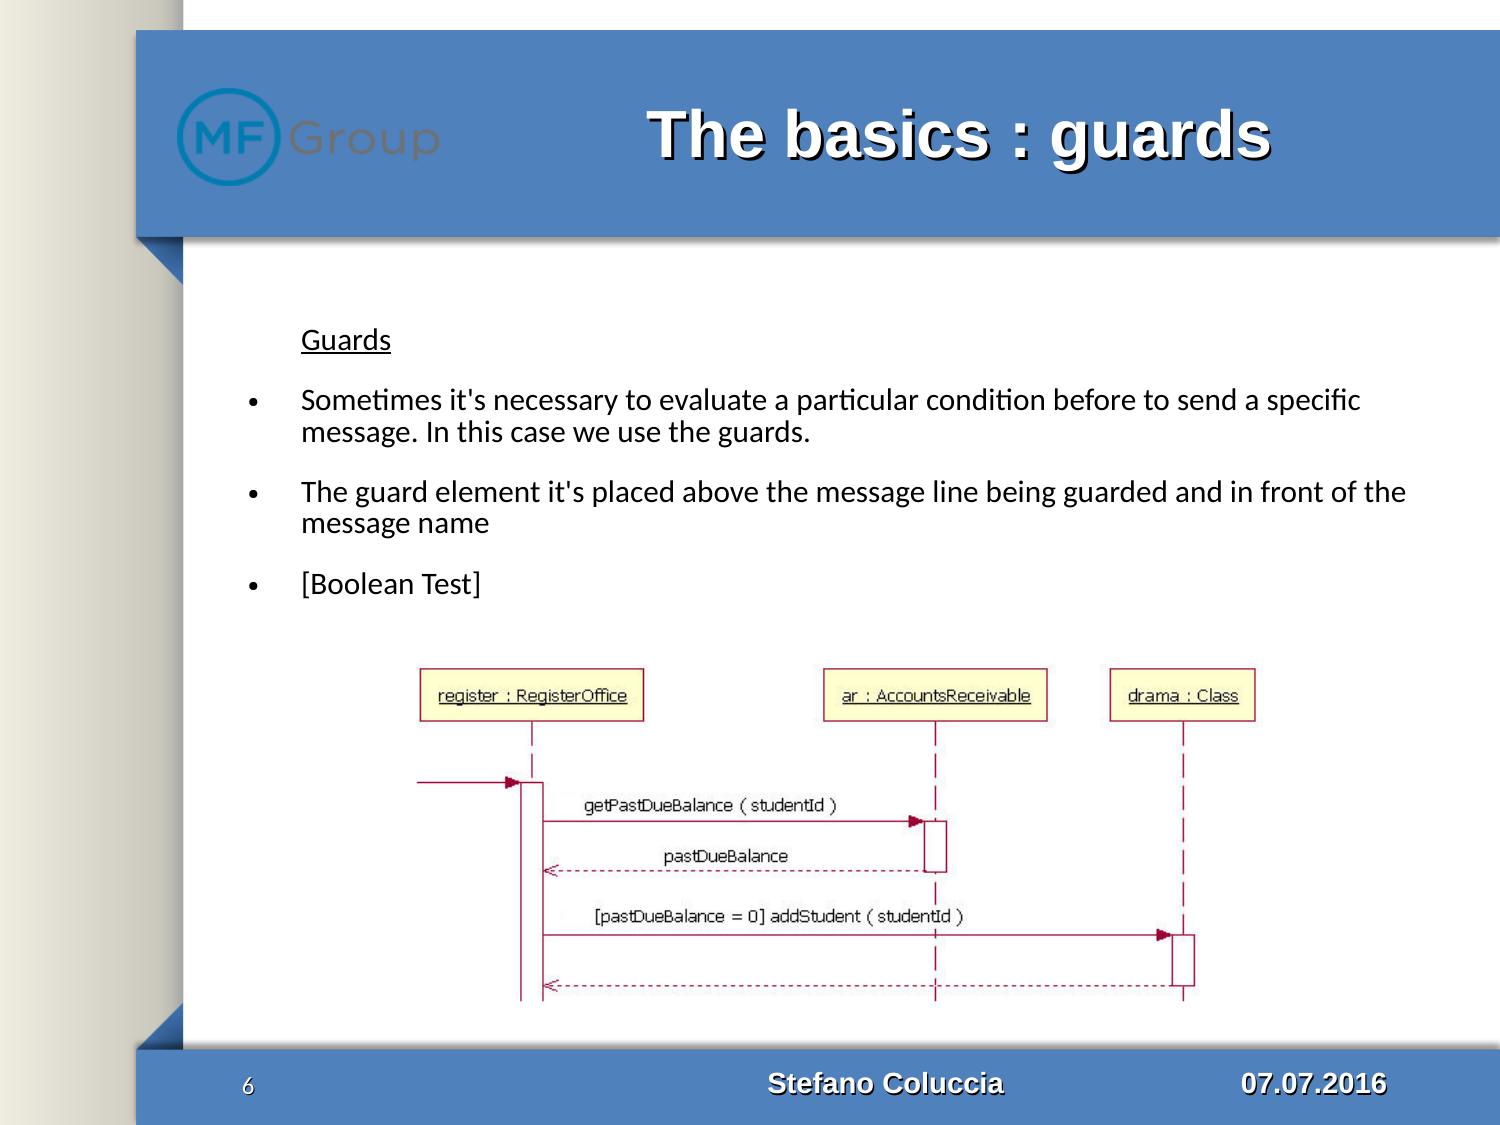

# The basics : guards
Guards
Sometimes it's necessary to evaluate a particular condition before to send a specific message. In this case we use the guards.
The guard element it's placed above the message line being guarded and in front of the message name
[Boolean Test]
6
Stefano Coluccia
07.07.2016